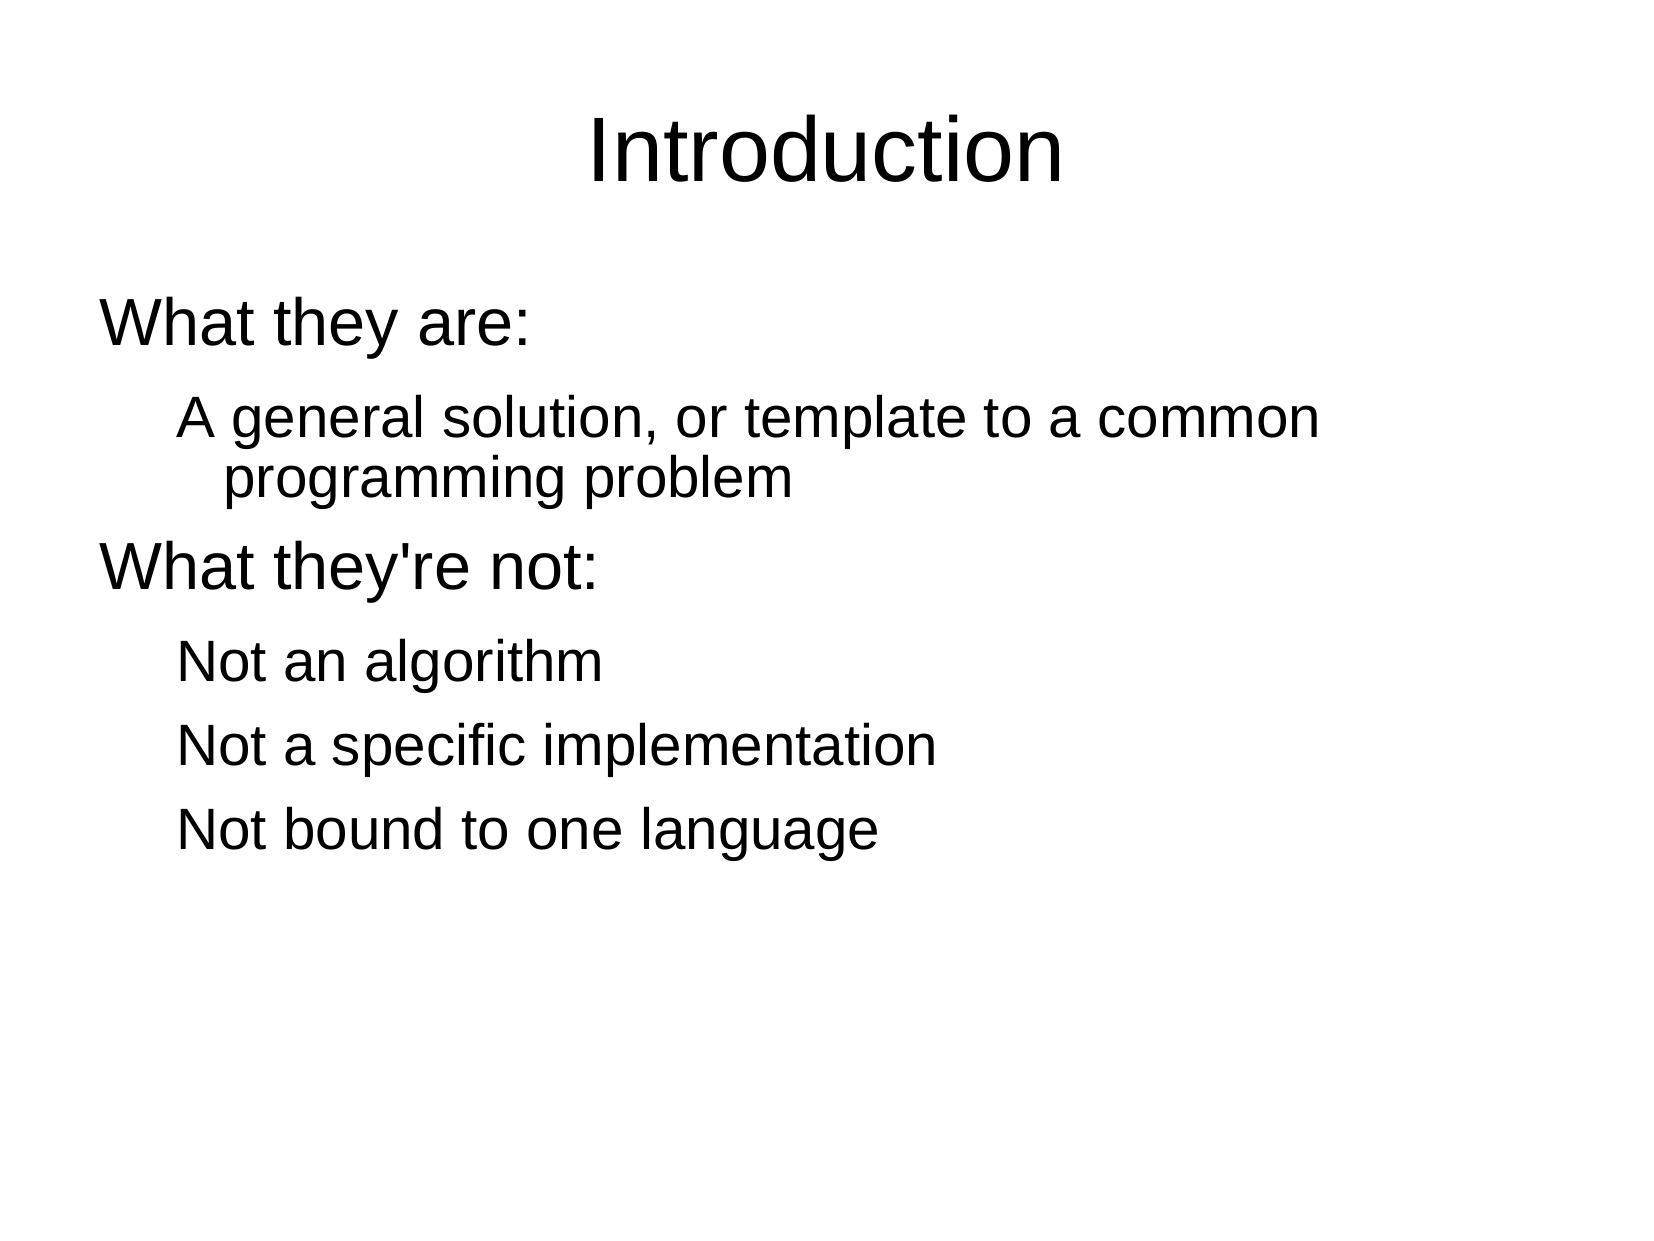

# Introduction
What they are:
A general solution, or template to a common programming problem
What they're not:
Not an algorithm
Not a specific implementation
Not bound to one language